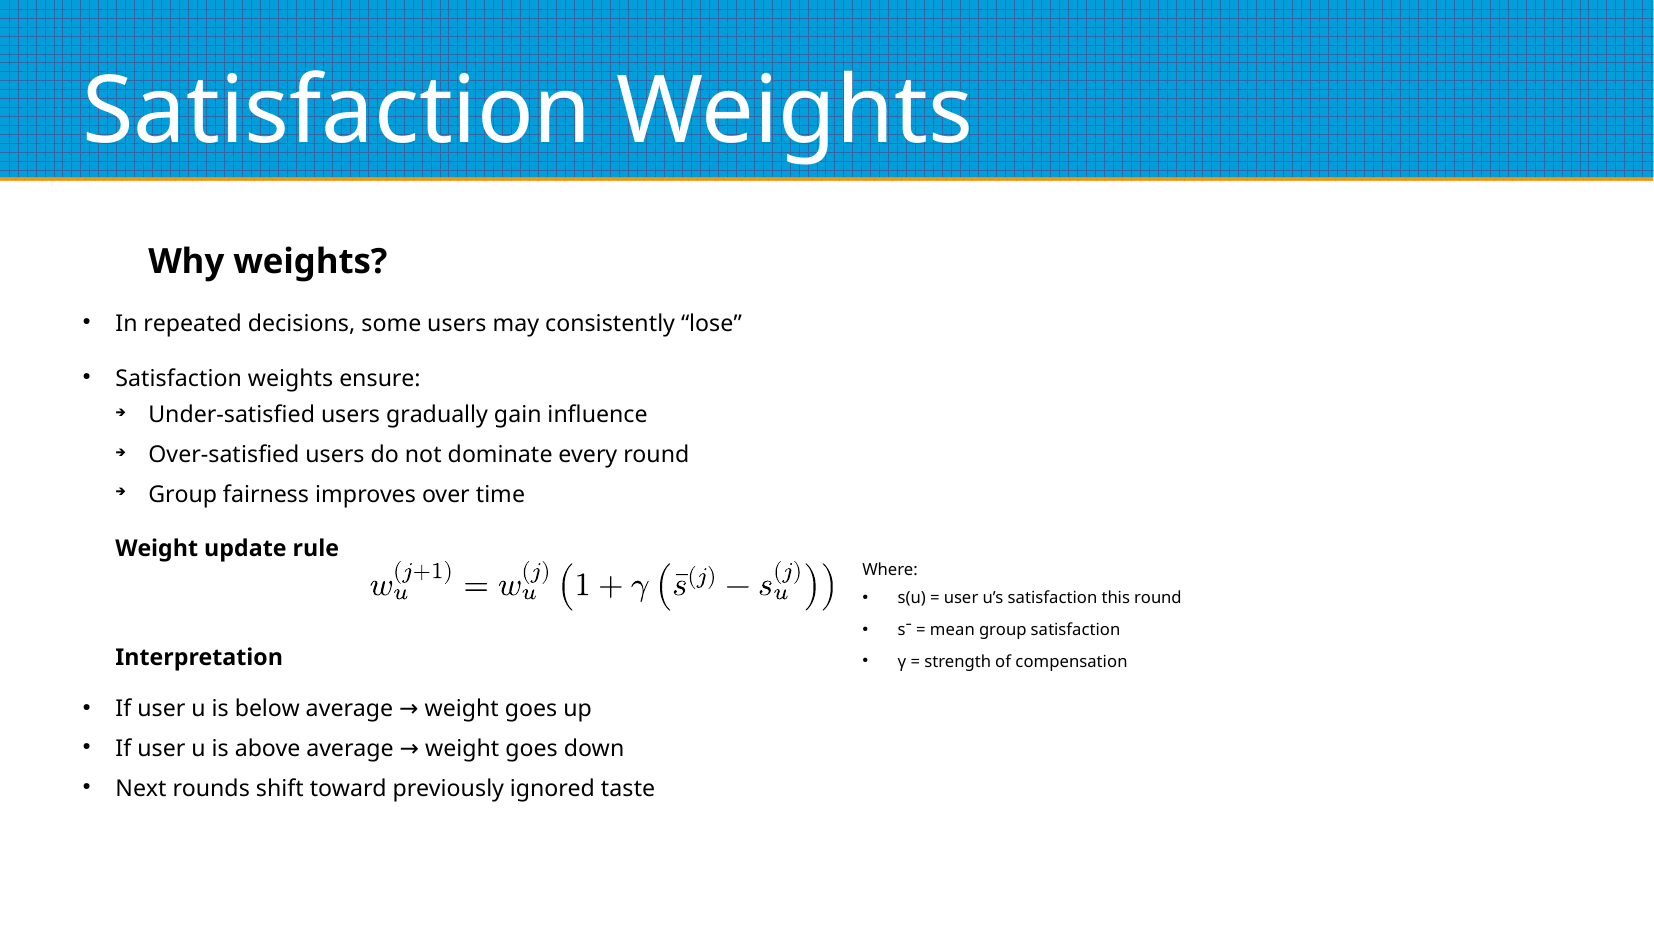

# Satisfaction Weights
Why weights?
In repeated decisions, some users may consistently “lose”
Satisfaction weights ensure:
Under-satisfied users gradually gain influence
Over-satisfied users do not dominate every round
Group fairness improves over time
Weight update rule
Interpretation
If user u is below average → weight goes up
If user u is above average → weight goes down
Next rounds shift toward previously ignored taste
Where:
s(u) = user u’s satisfaction this round
sˉ = mean group satisfaction
γ = strength of compensation